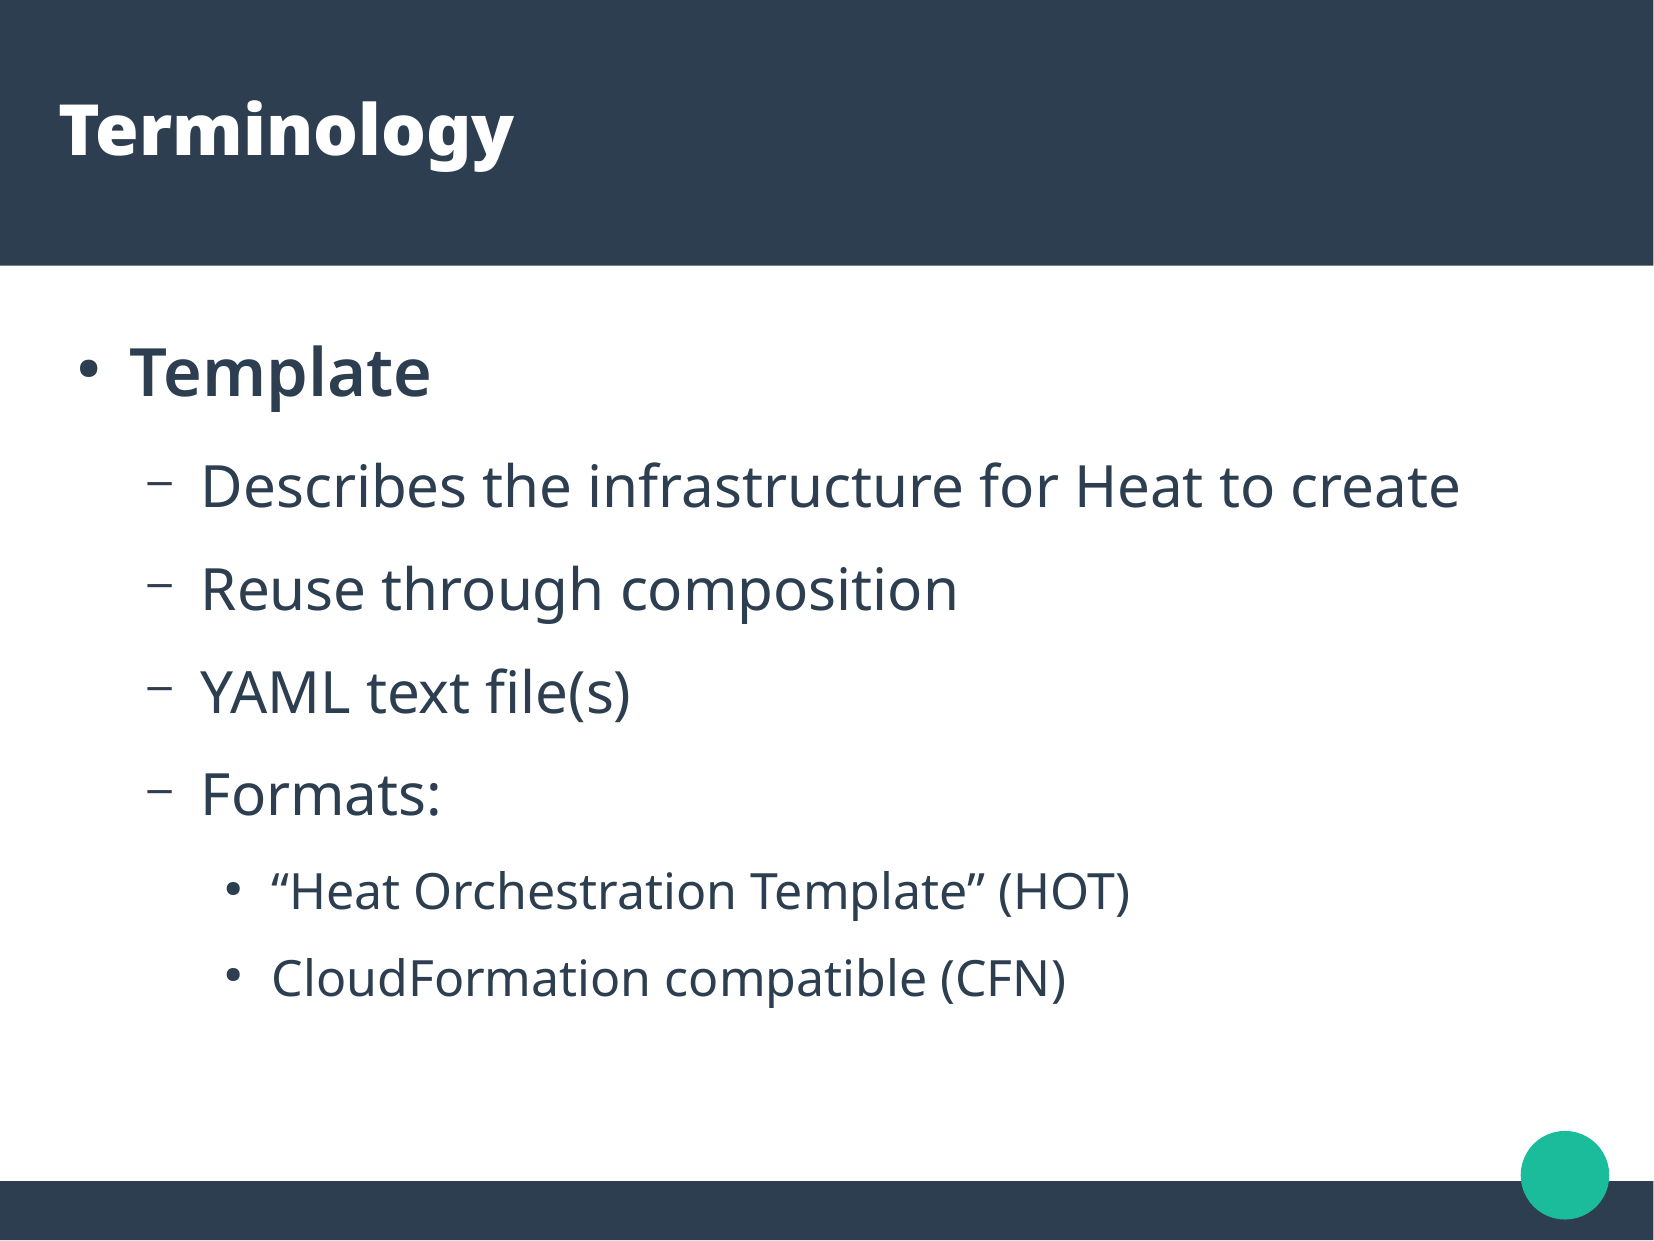

# Terminology
Template
Describes the infrastructure for Heat to create
Reuse through composition
YAML text file(s)
Formats:
“Heat Orchestration Template” (HOT)
CloudFormation compatible (CFN)